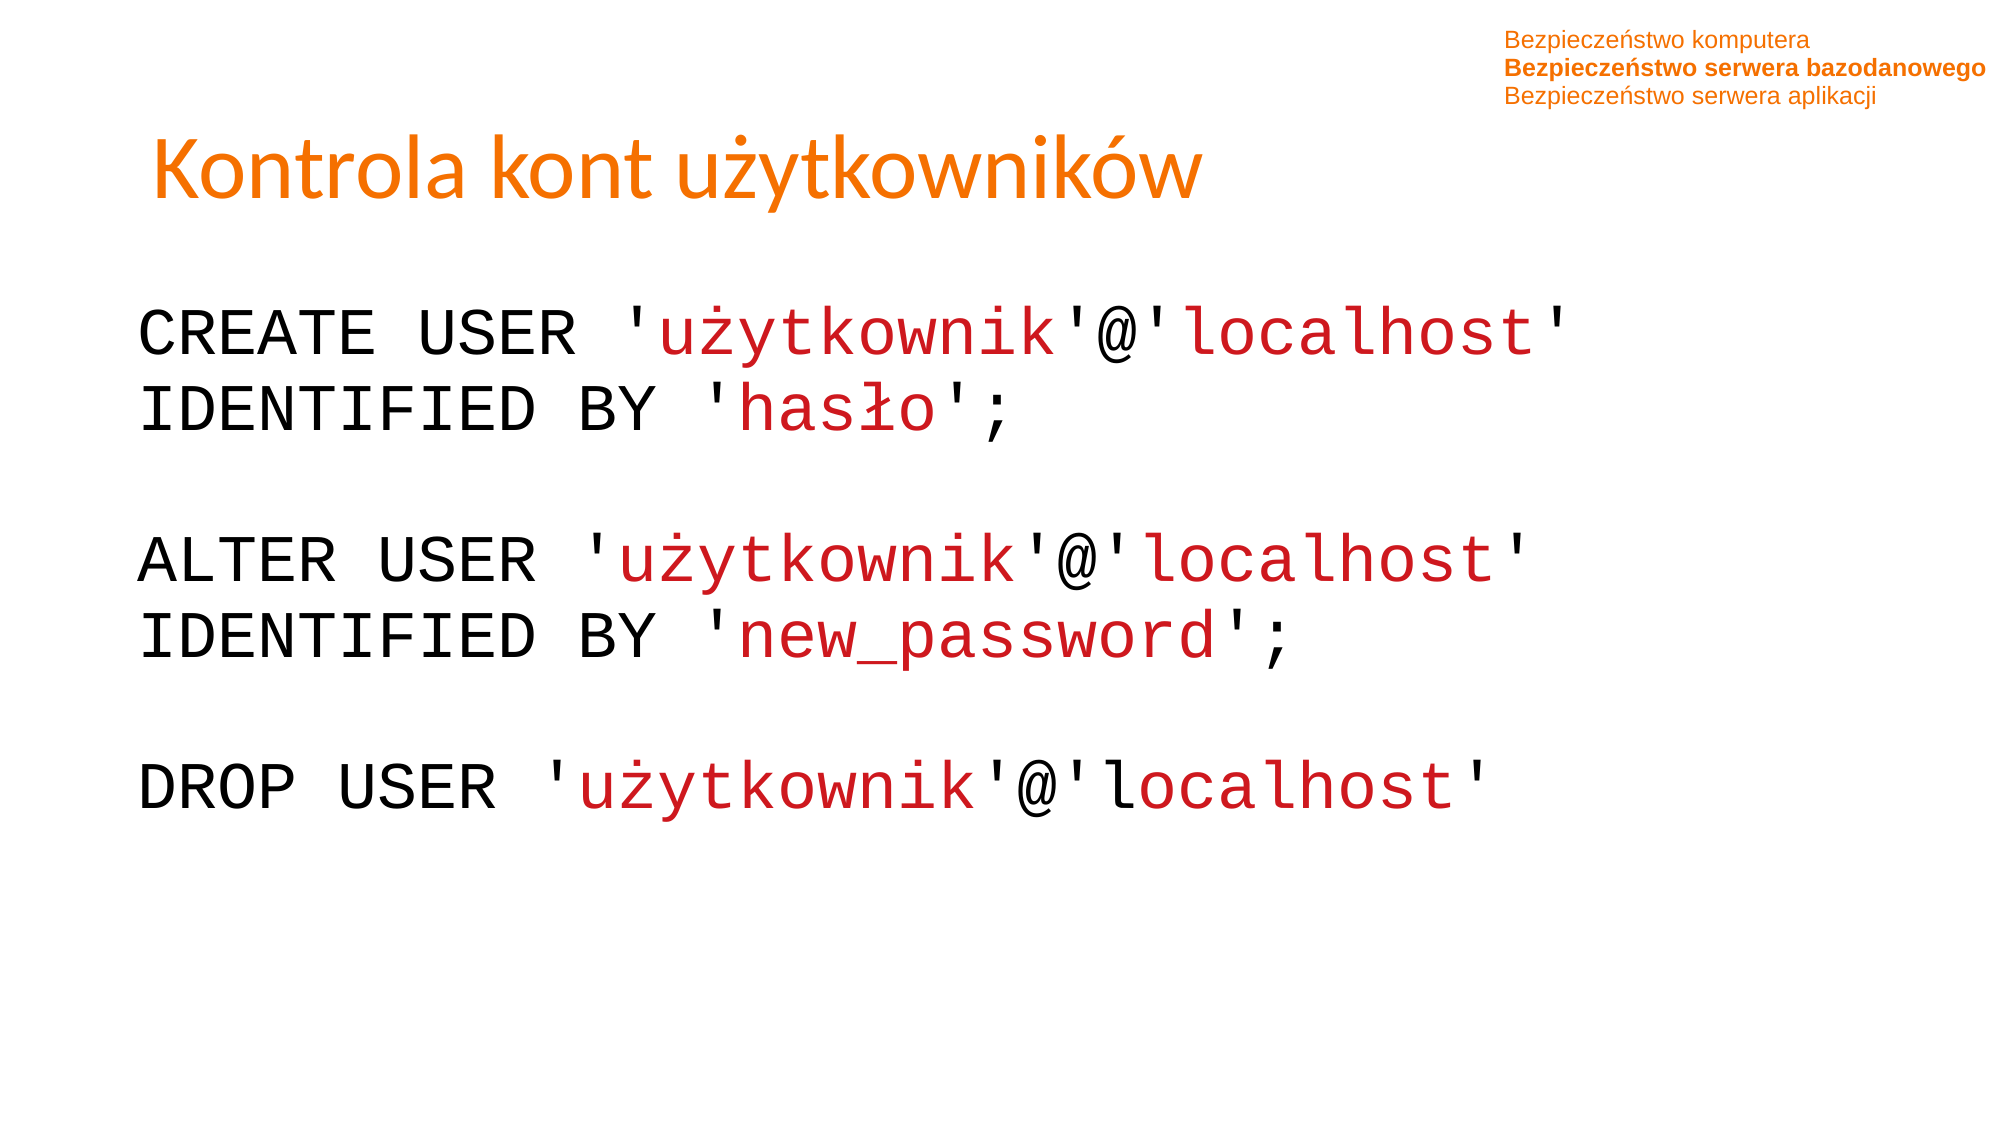

Bezpieczeństwo komputera
Bezpieczeństwo serwera bazodanowego
Bezpieczeństwo serwera aplikacji
# Kontrola kont użytkowników
CREATE USER 'użytkownik'@'localhost' IDENTIFIED BY 'hasło';
ALTER USER 'użytkownik'@'localhost' IDENTIFIED BY 'new_password';
DROP USER 'użytkownik'@'localhost'